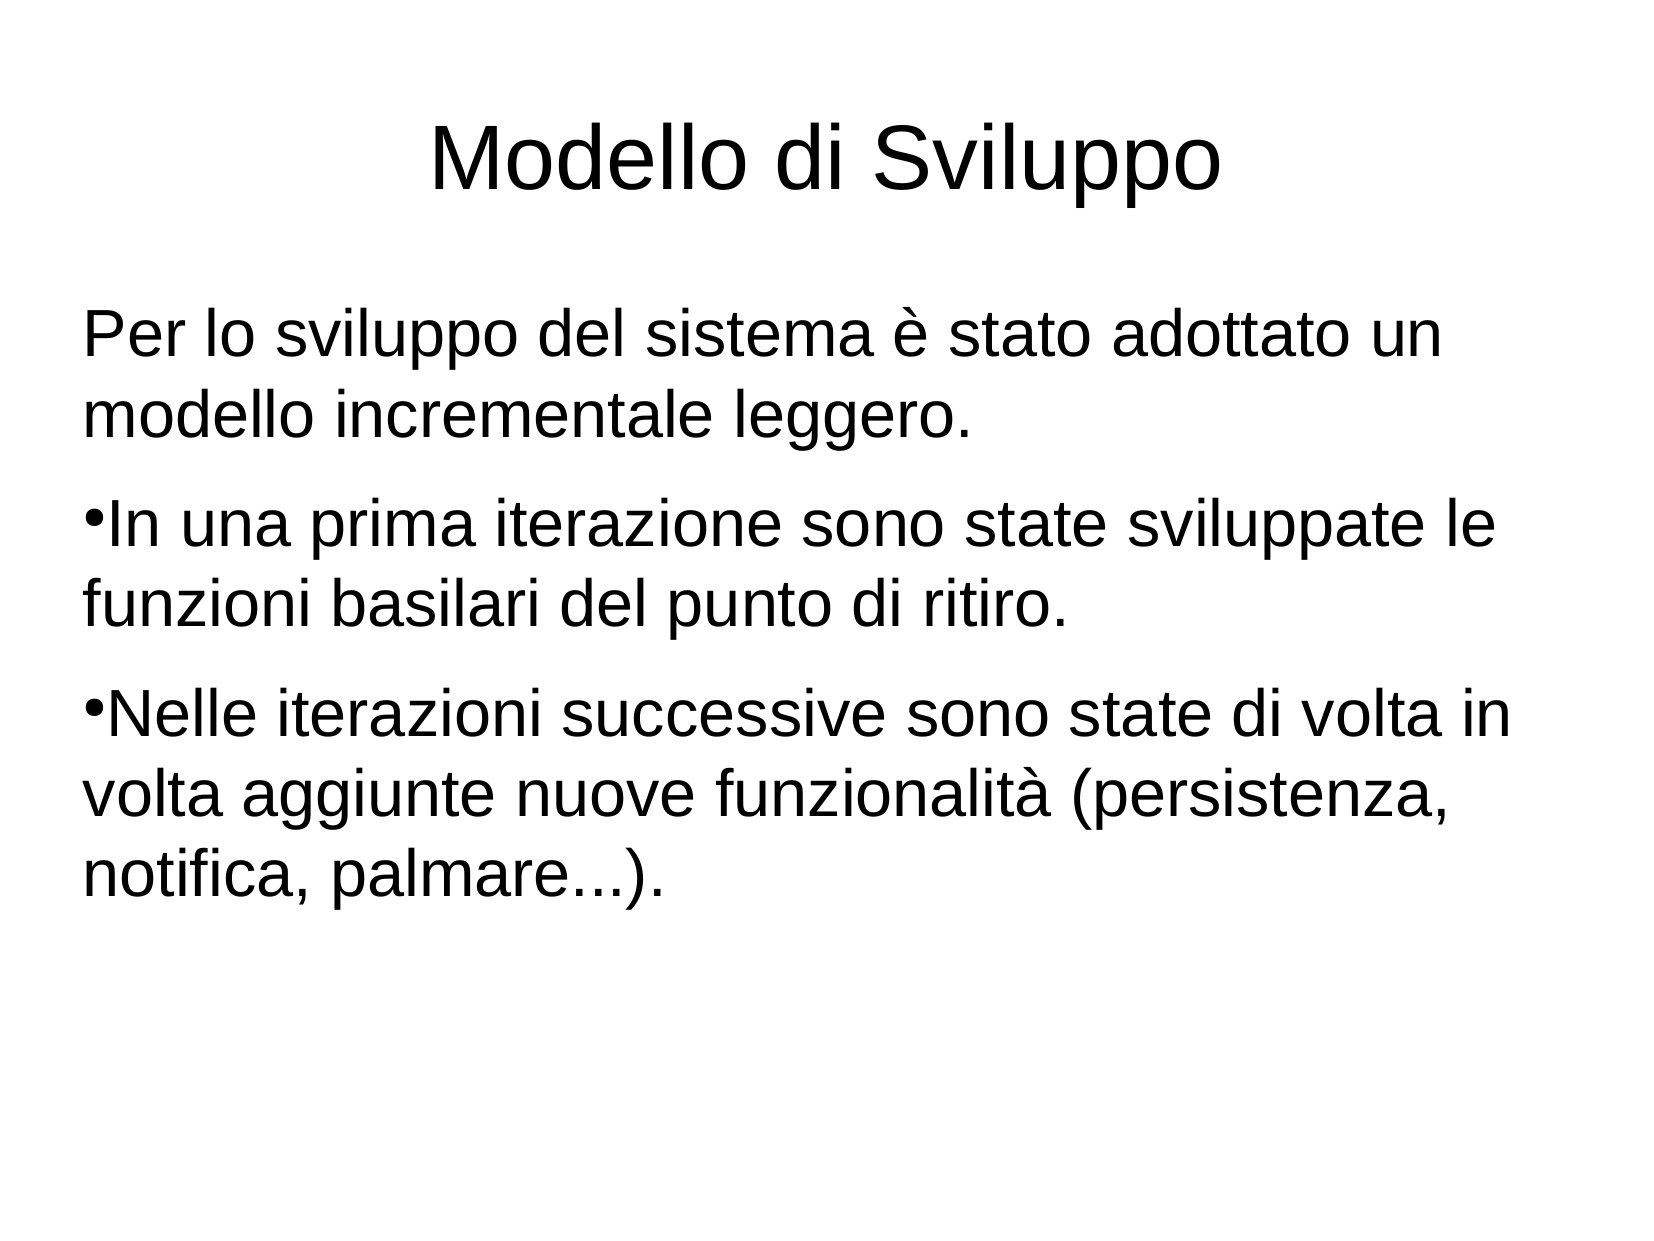

# Modello di Sviluppo
Per lo sviluppo del sistema è stato adottato un modello incrementale leggero.
In una prima iterazione sono state sviluppate le funzioni basilari del punto di ritiro.
Nelle iterazioni successive sono state di volta in volta aggiunte nuove funzionalità (persistenza, notifica, palmare...).